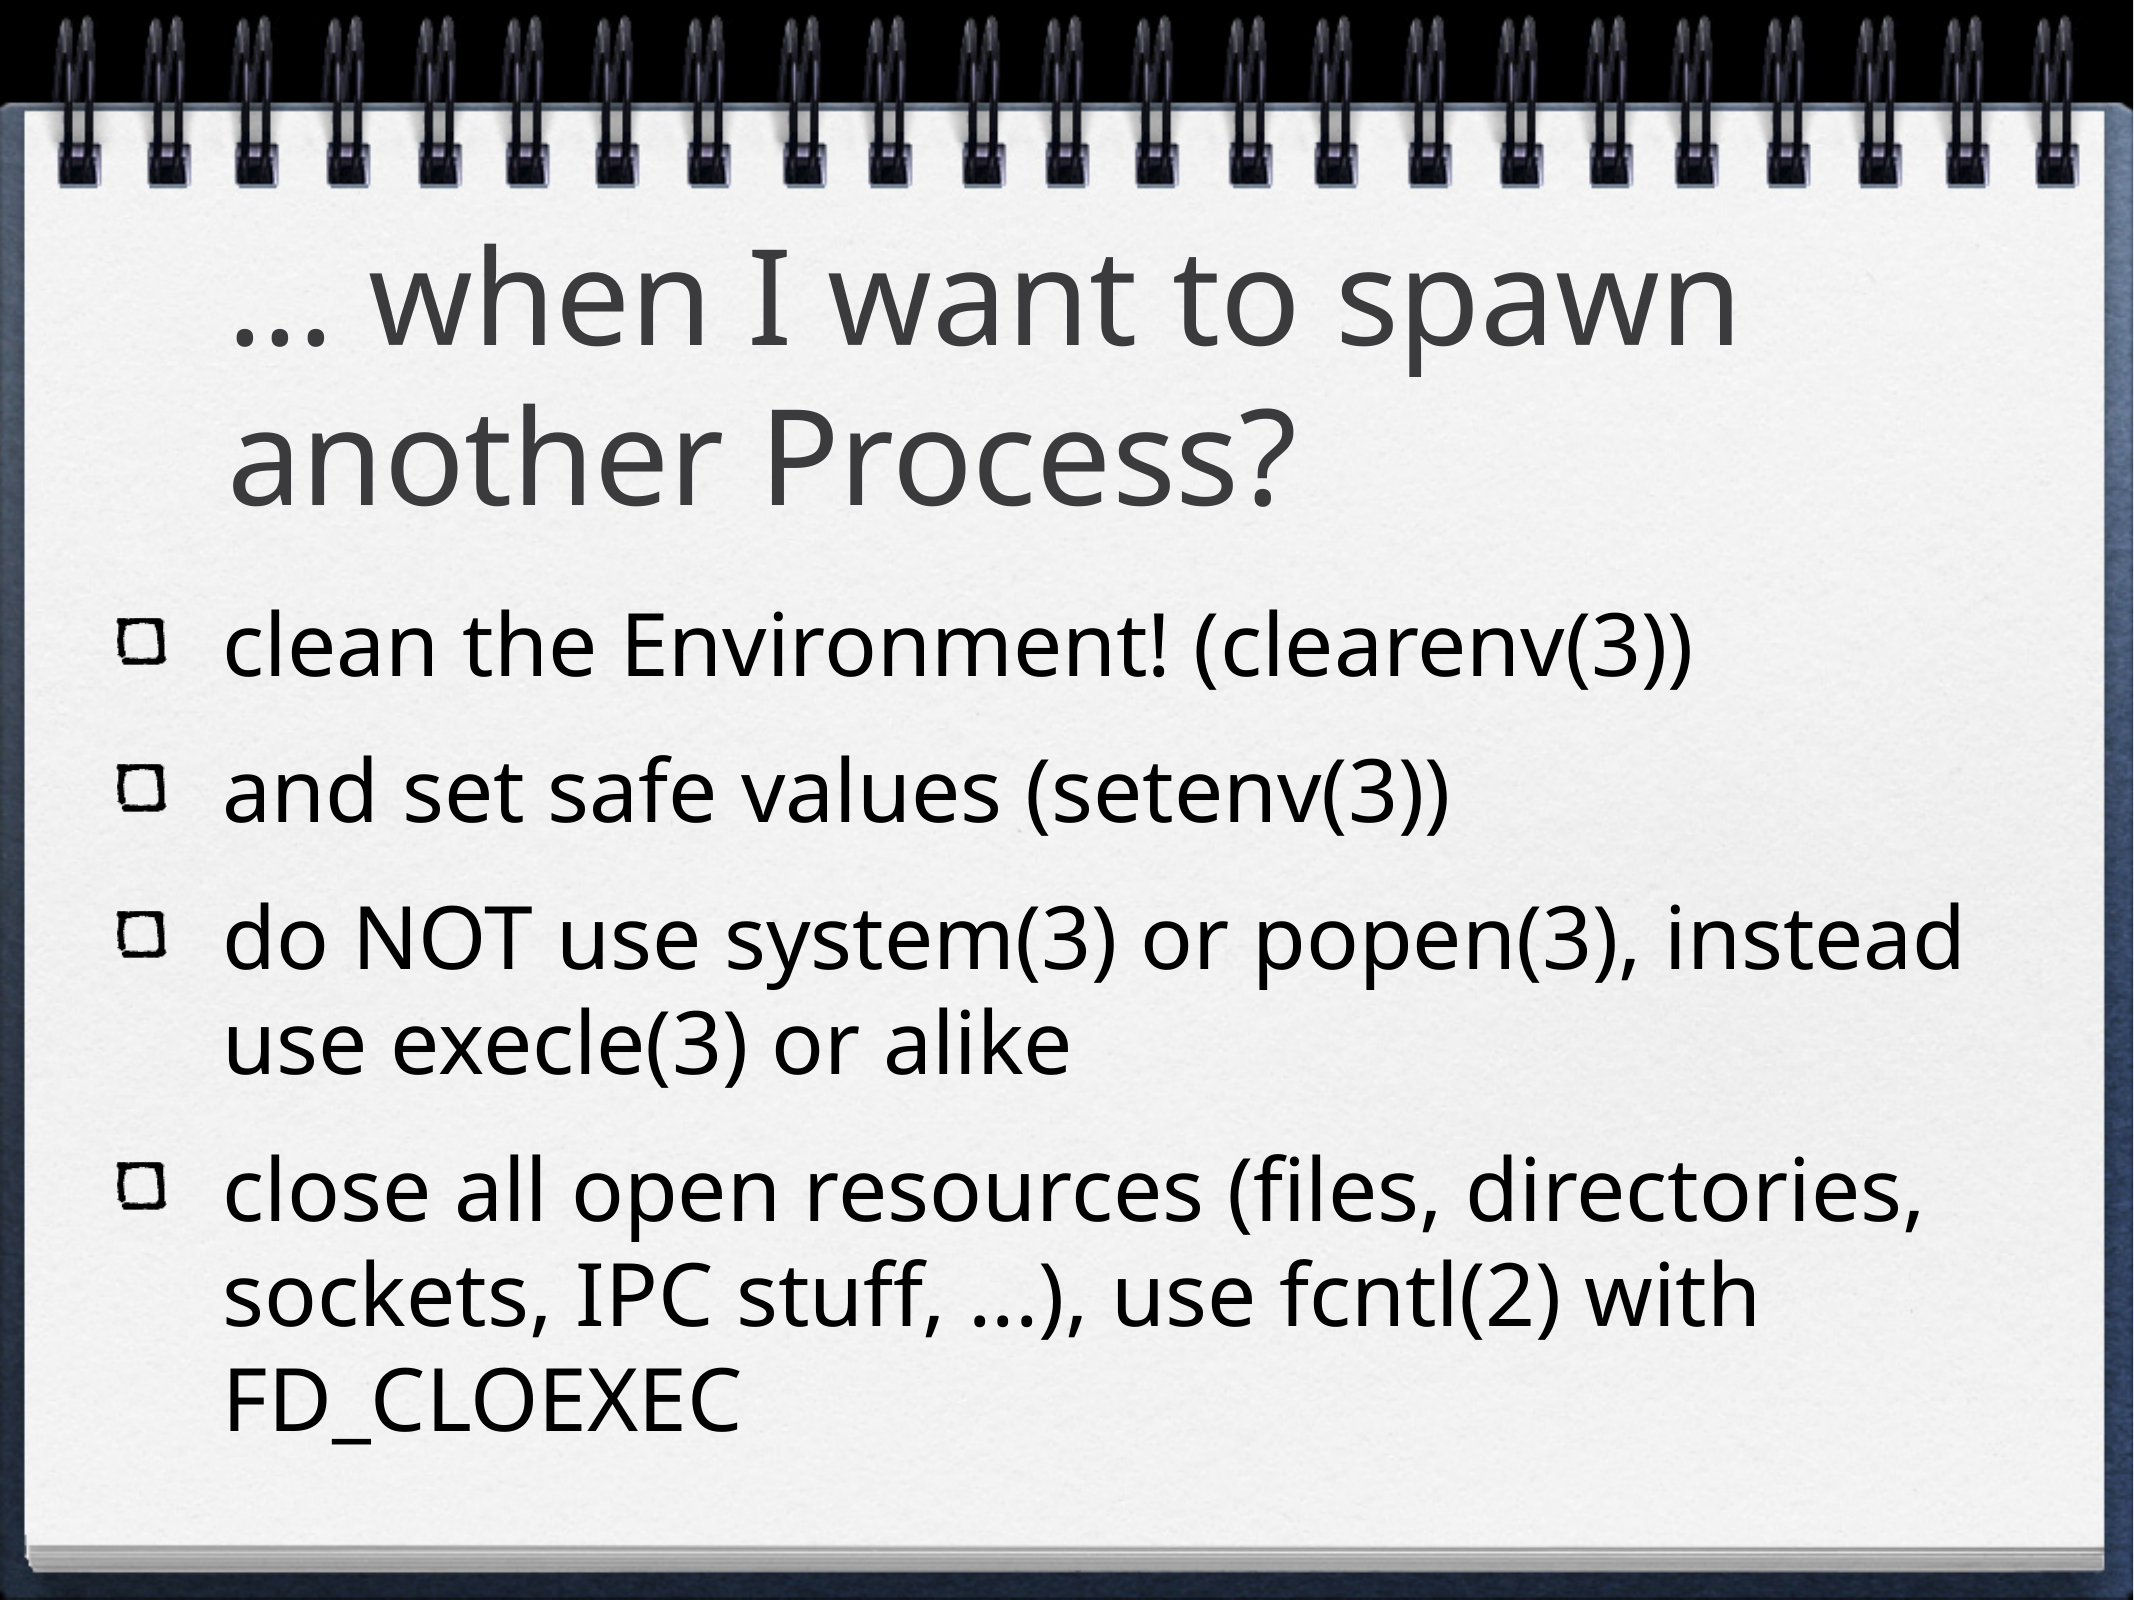

# ... when I want to spawn another Process?
clean the Environment! (clearenv(3))
and set safe values (setenv(3))
do NOT use system(3) or popen(3), instead use execle(3) or alike
close all open resources (files, directories, sockets, IPC stuff, ...), use fcntl(2) with FD_CLOEXEC